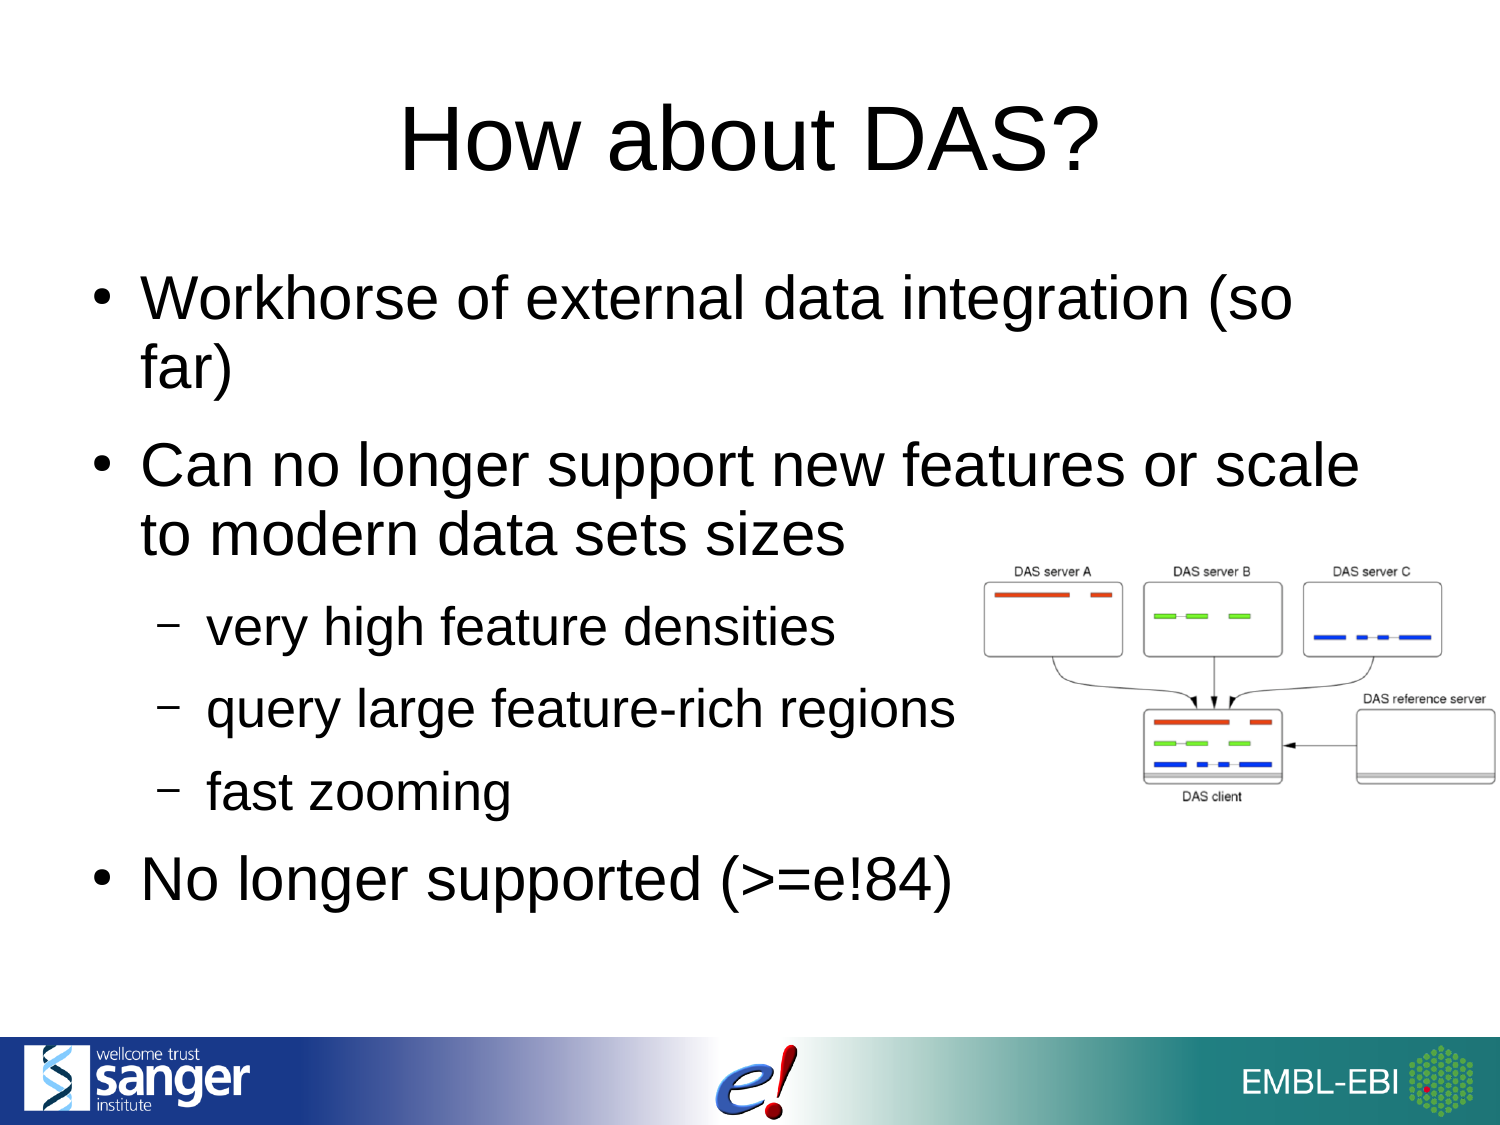

# How about DAS?
Workhorse of external data integration (so far)
Can no longer support new features or scale to modern data sets sizes
very high feature densities
query large feature-rich regions
fast zooming
No longer supported (>=e!84)